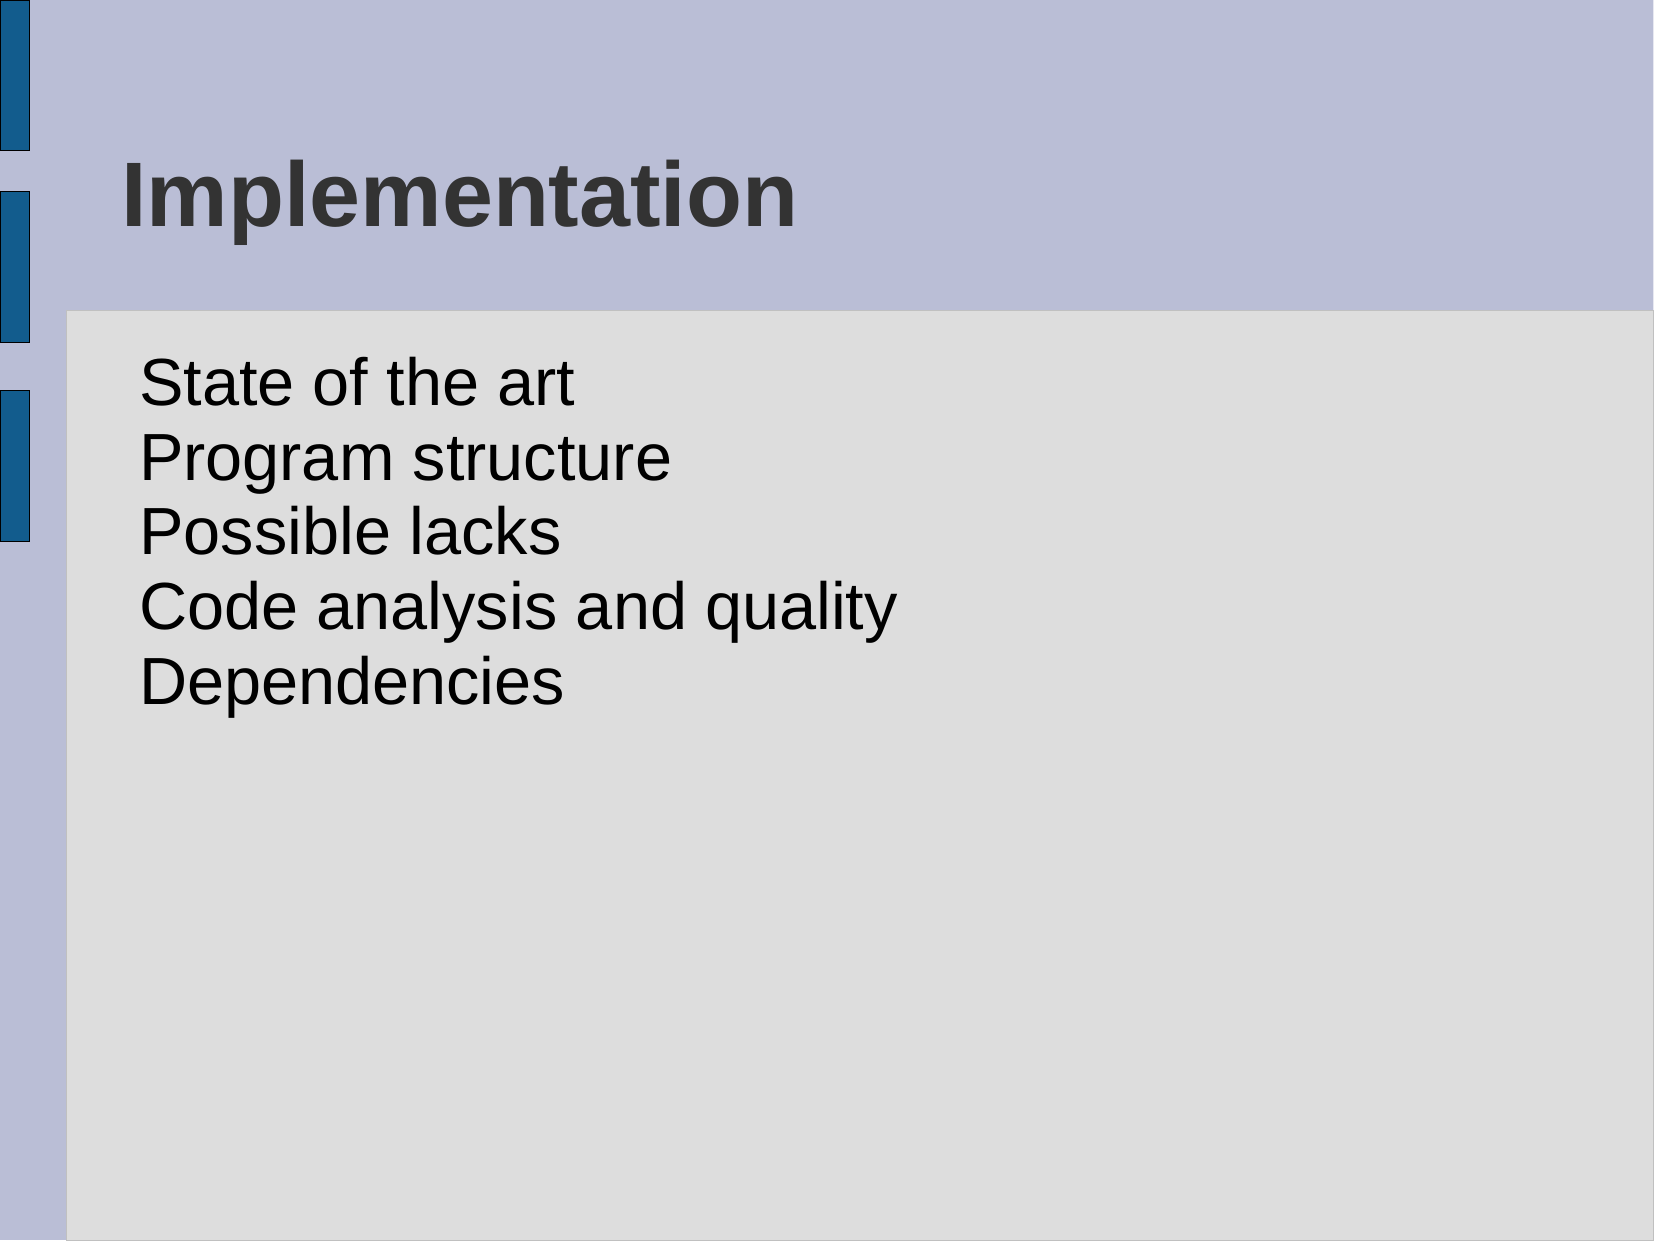

# Implementation
State of the art
Program structure
Possible lacks
Code analysis and quality
Dependencies